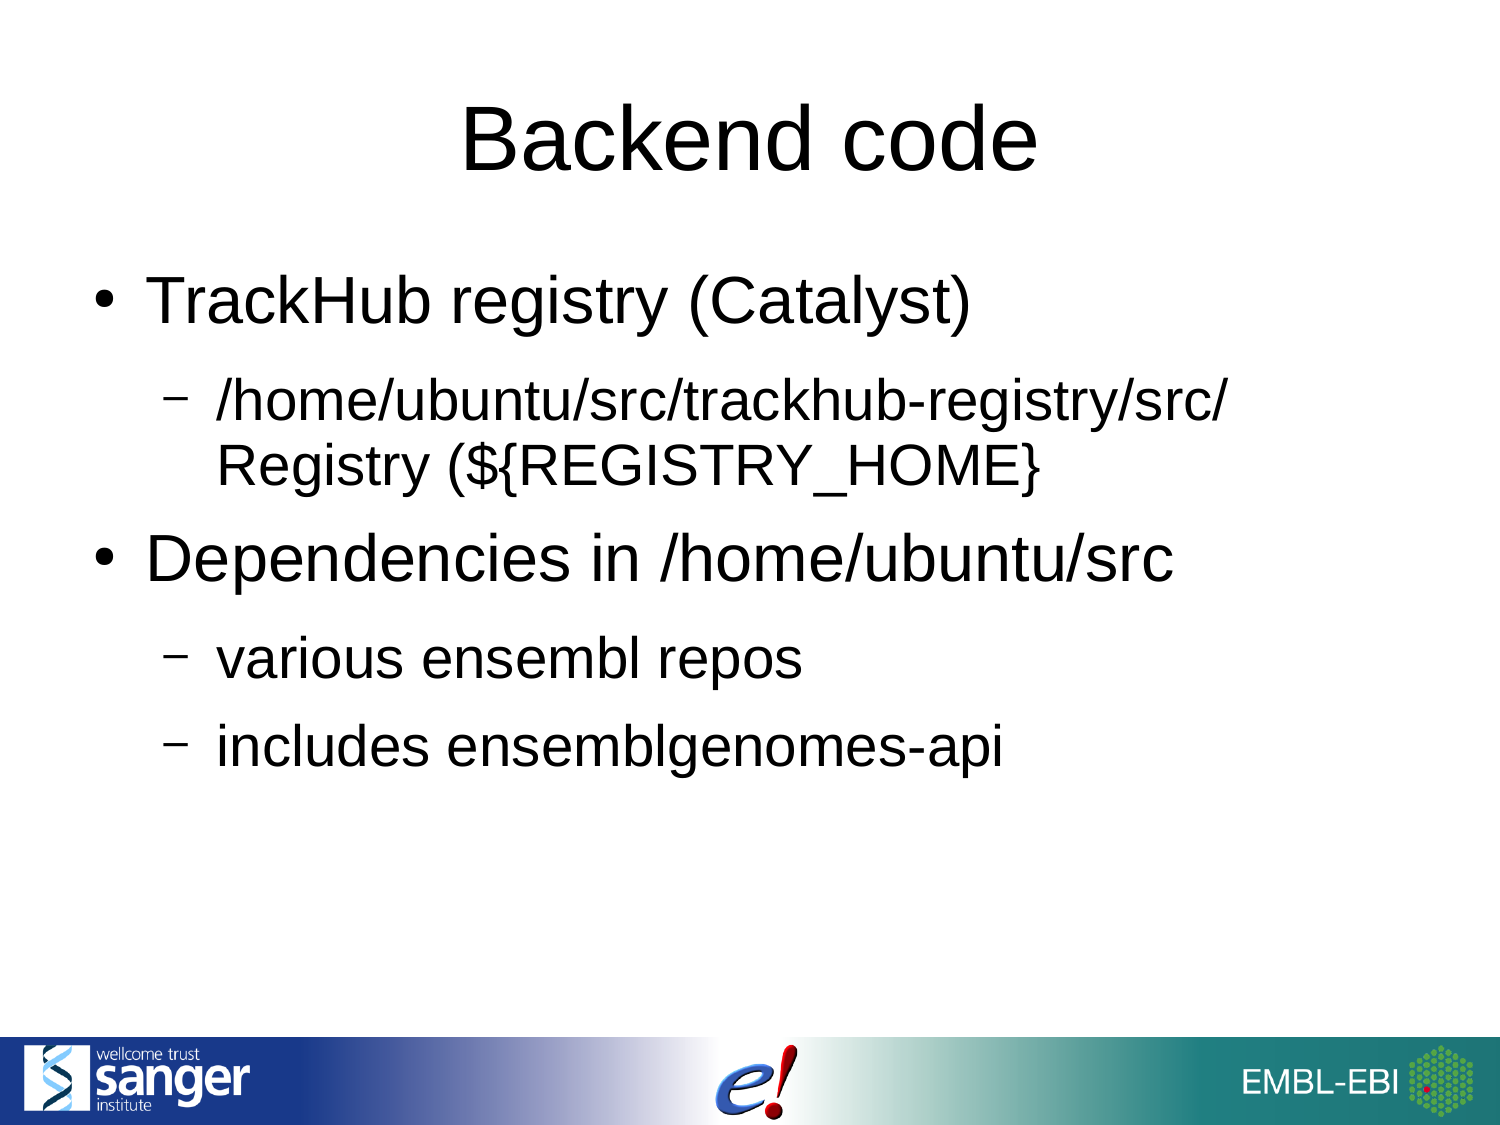

# Backend code
TrackHub registry (Catalyst)
/home/ubuntu/src/trackhub-registry/src/Registry (${REGISTRY_HOME}
Dependencies in /home/ubuntu/src
various ensembl repos
includes ensemblgenomes-api